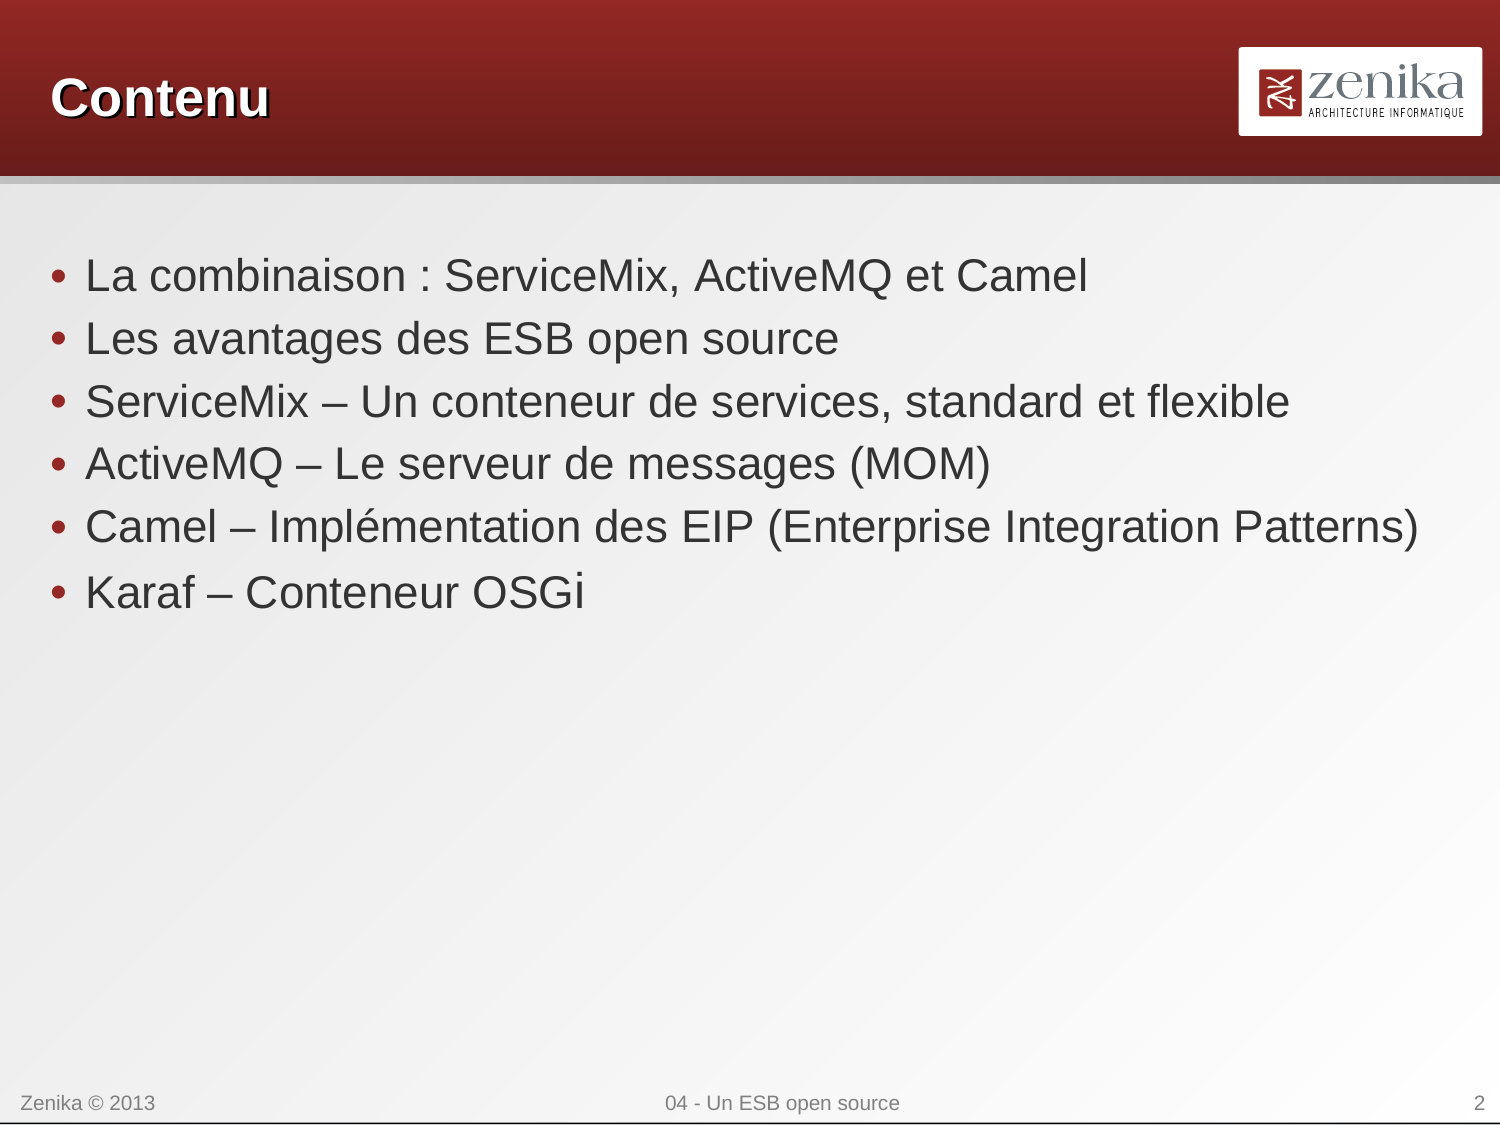

# Contenu
La combinaison : ServiceMix, ActiveMQ et Camel
Les avantages des ESB open source
ServiceMix – Un conteneur de services, standard et flexible
ActiveMQ – Le serveur de messages (MOM)
Camel – Implémentation des EIP (Enterprise Integration Patterns)
Karaf – Conteneur OSGi